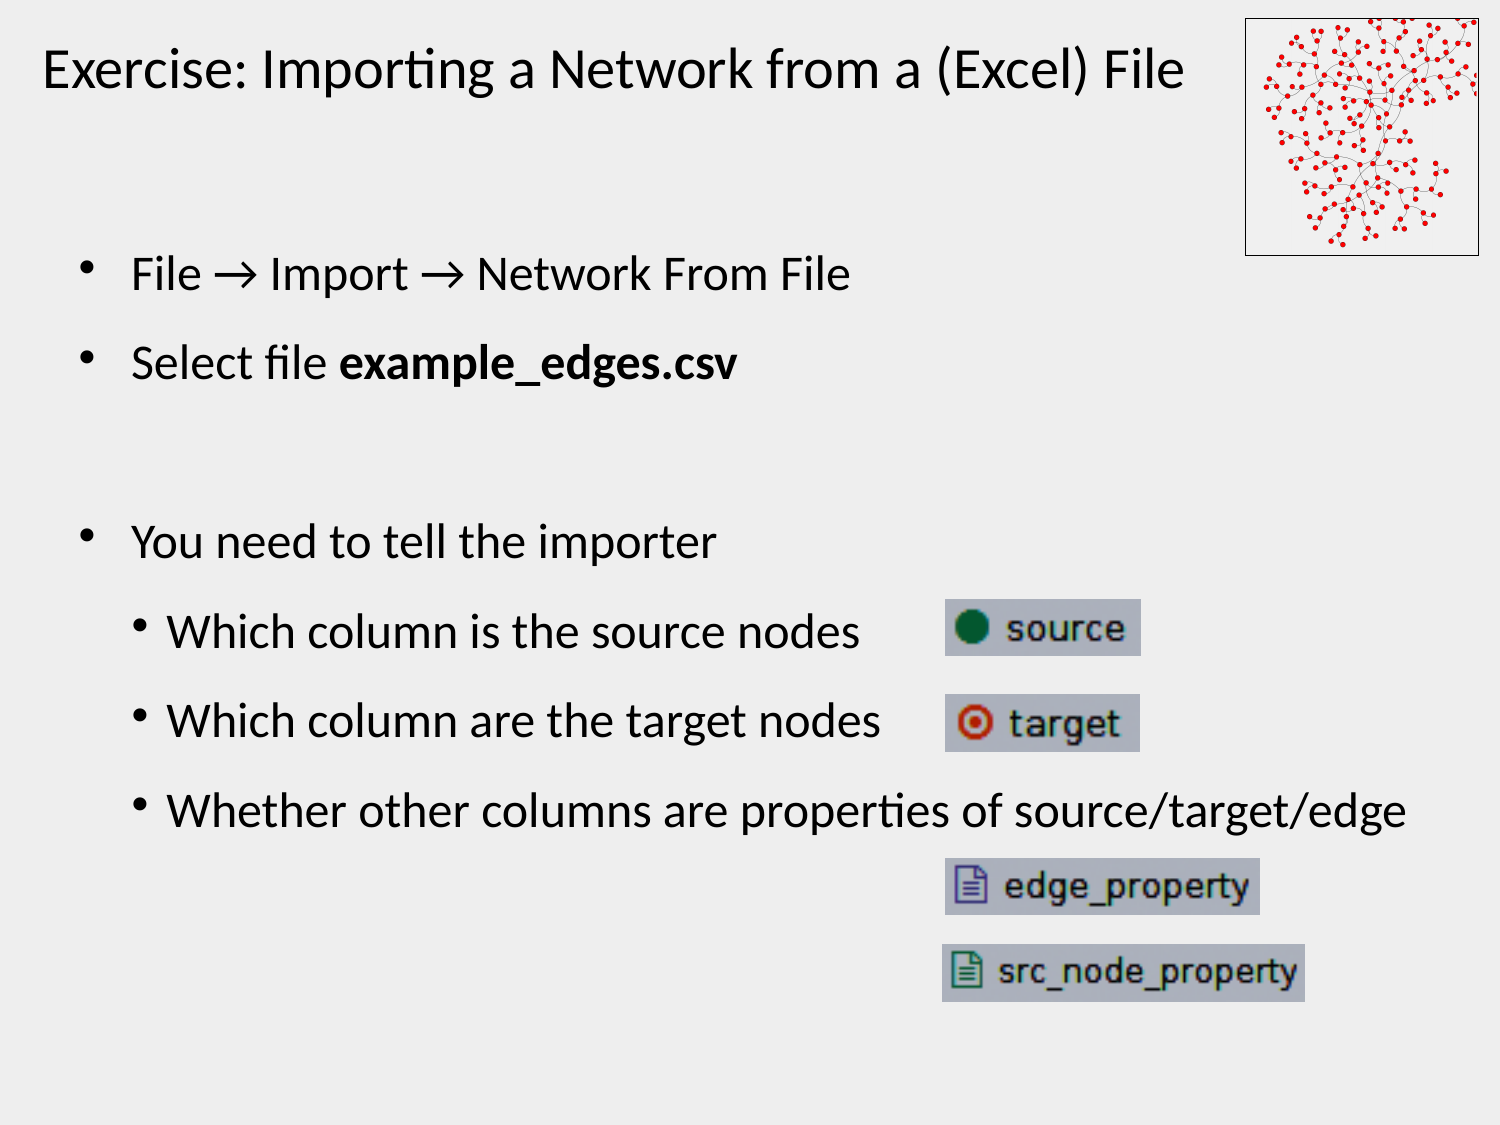

Exercise: Importing a Network from a (Excel) File
File → Import → Network From File
Select file example_edges.csv
You need to tell the importer
Which column is the source nodes
Which column are the target nodes
Whether other columns are properties of source/target/edge